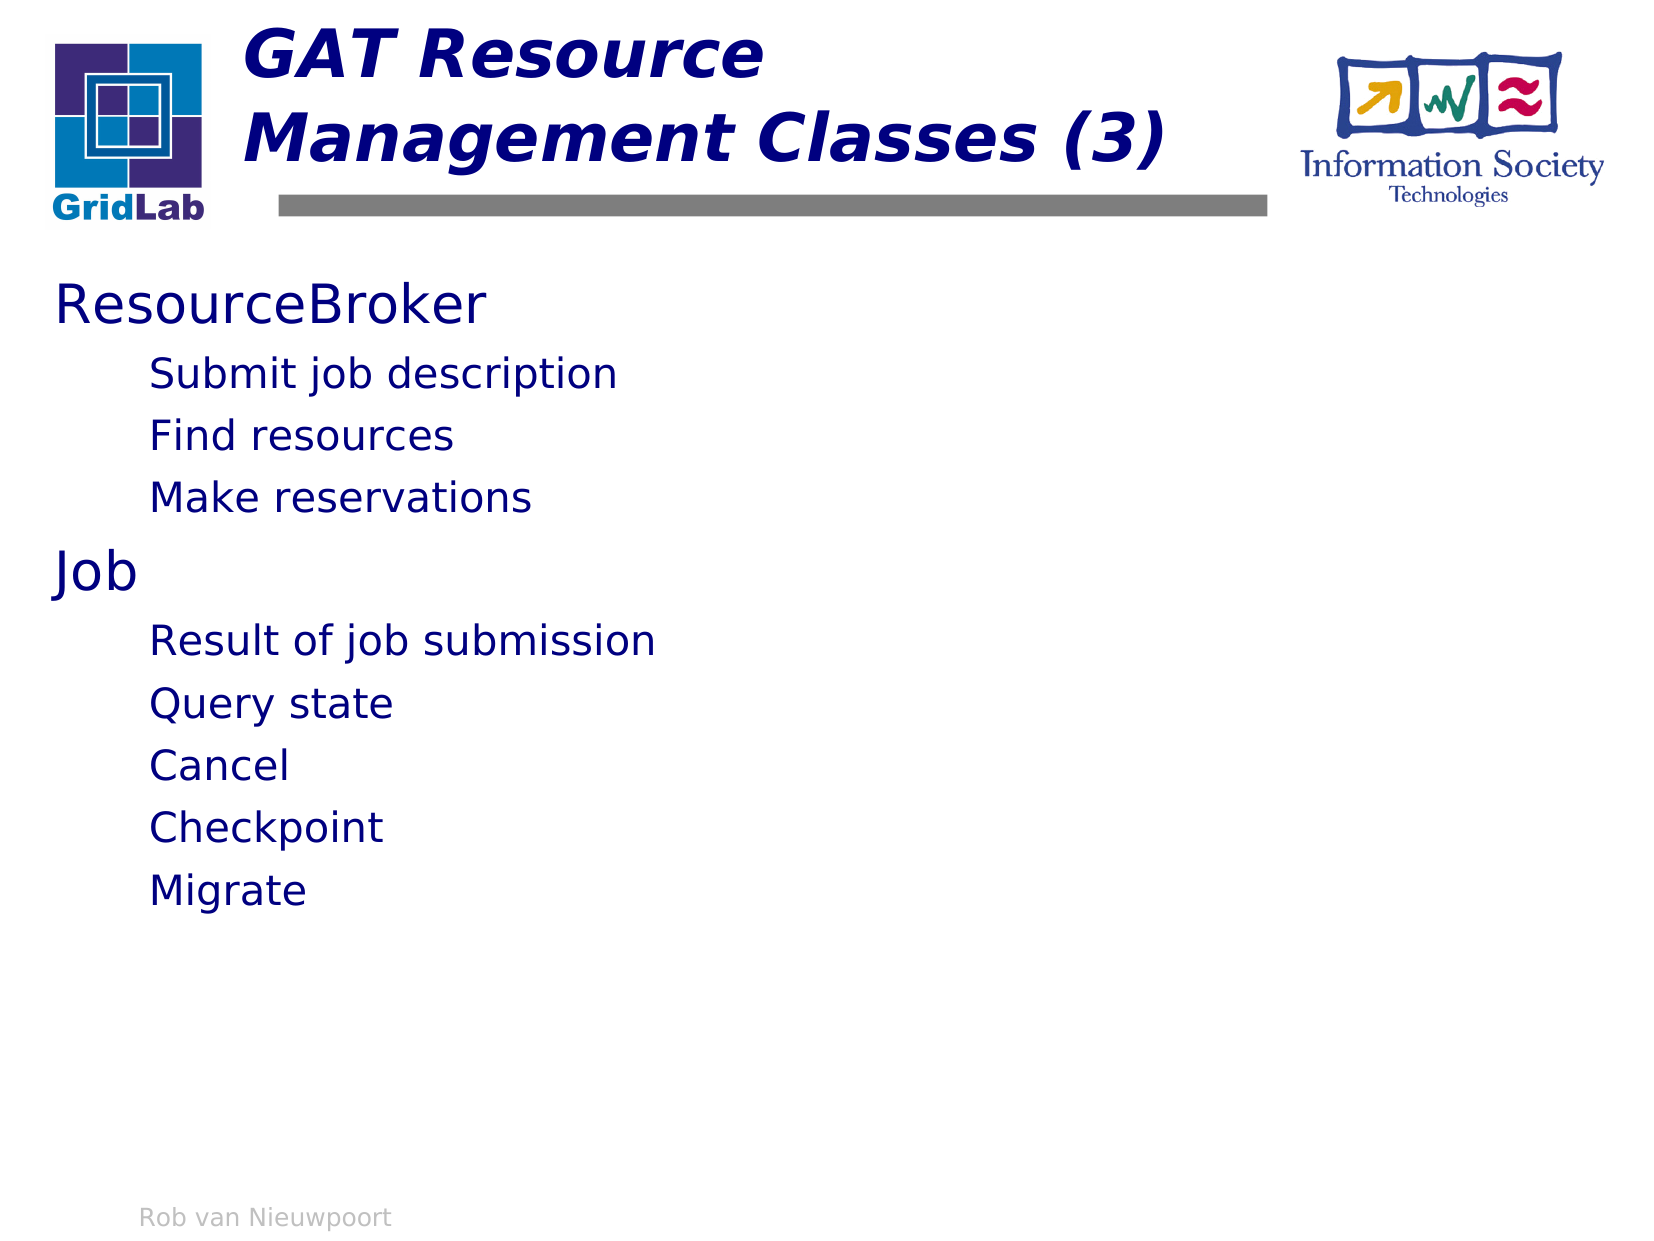

# GAT Resource Management Classes (3)
ResourceBroker
Submit job description
Find resources
Make reservations
Job
Result of job submission
Query state
Cancel
Checkpoint
Migrate